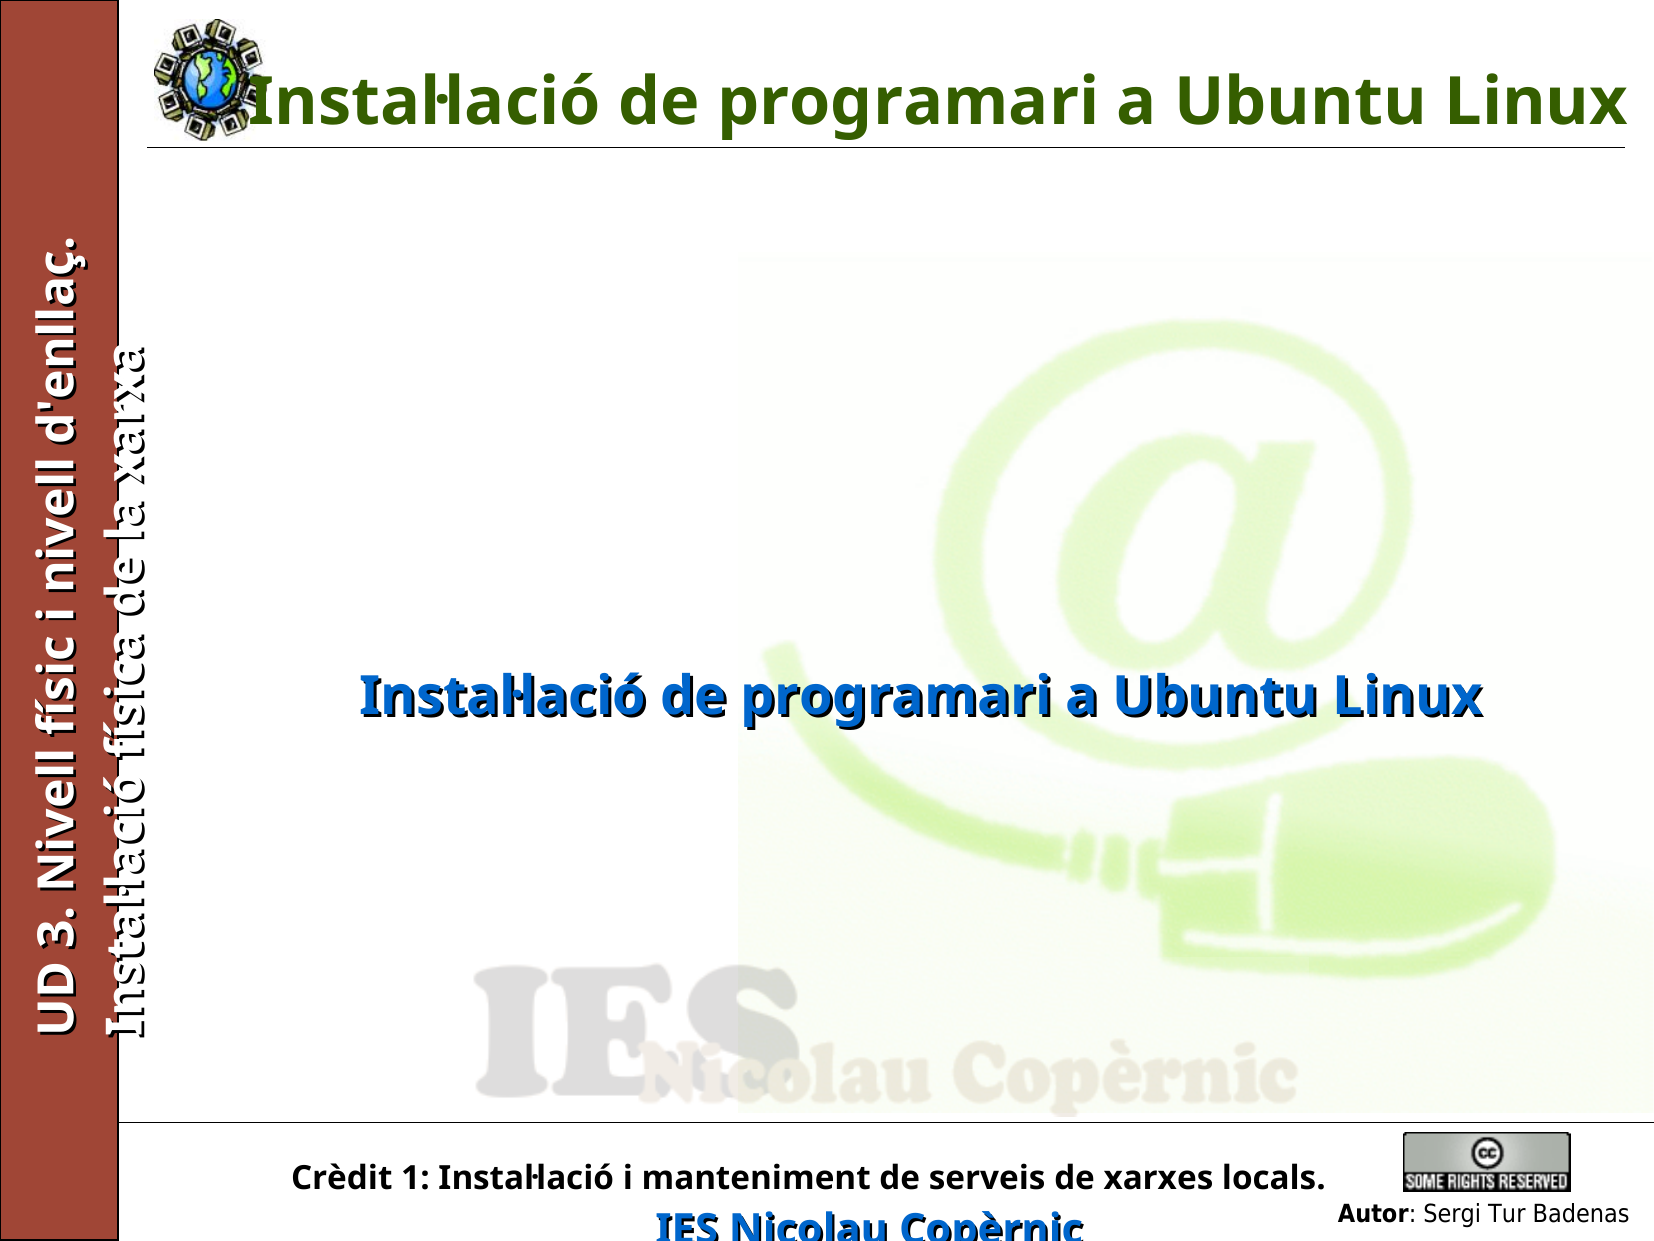

# Instal·lació de programari a Ubuntu Linux
Instal·lació de programari a Ubuntu Linux